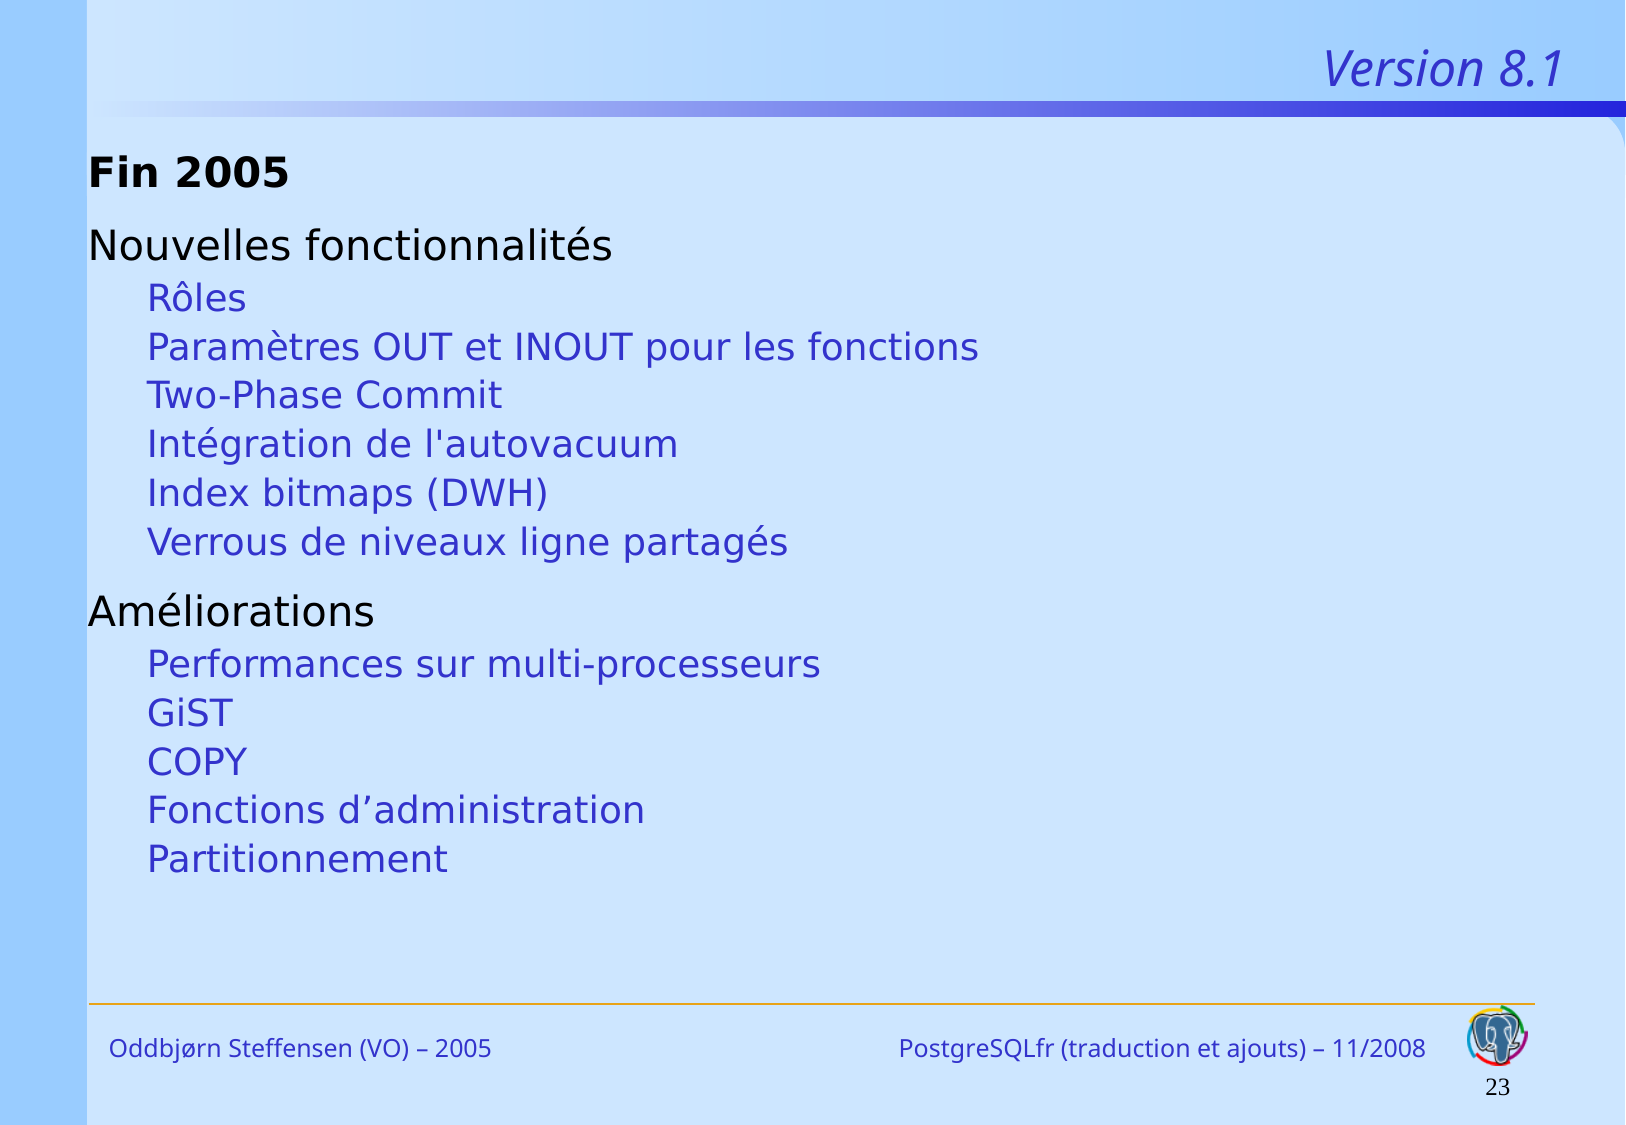

# Version 8.1
Fin 2005
Nouvelles fonctionnalités
Rôles
Paramètres OUT et INOUT pour les fonctions
Two-Phase Commit
Intégration de l'autovacuum
Index bitmaps (DWH)
Verrous de niveaux ligne partagés
Améliorations
Performances sur multi-processeurs
GiST
COPY
Fonctions d’administration
Partitionnement